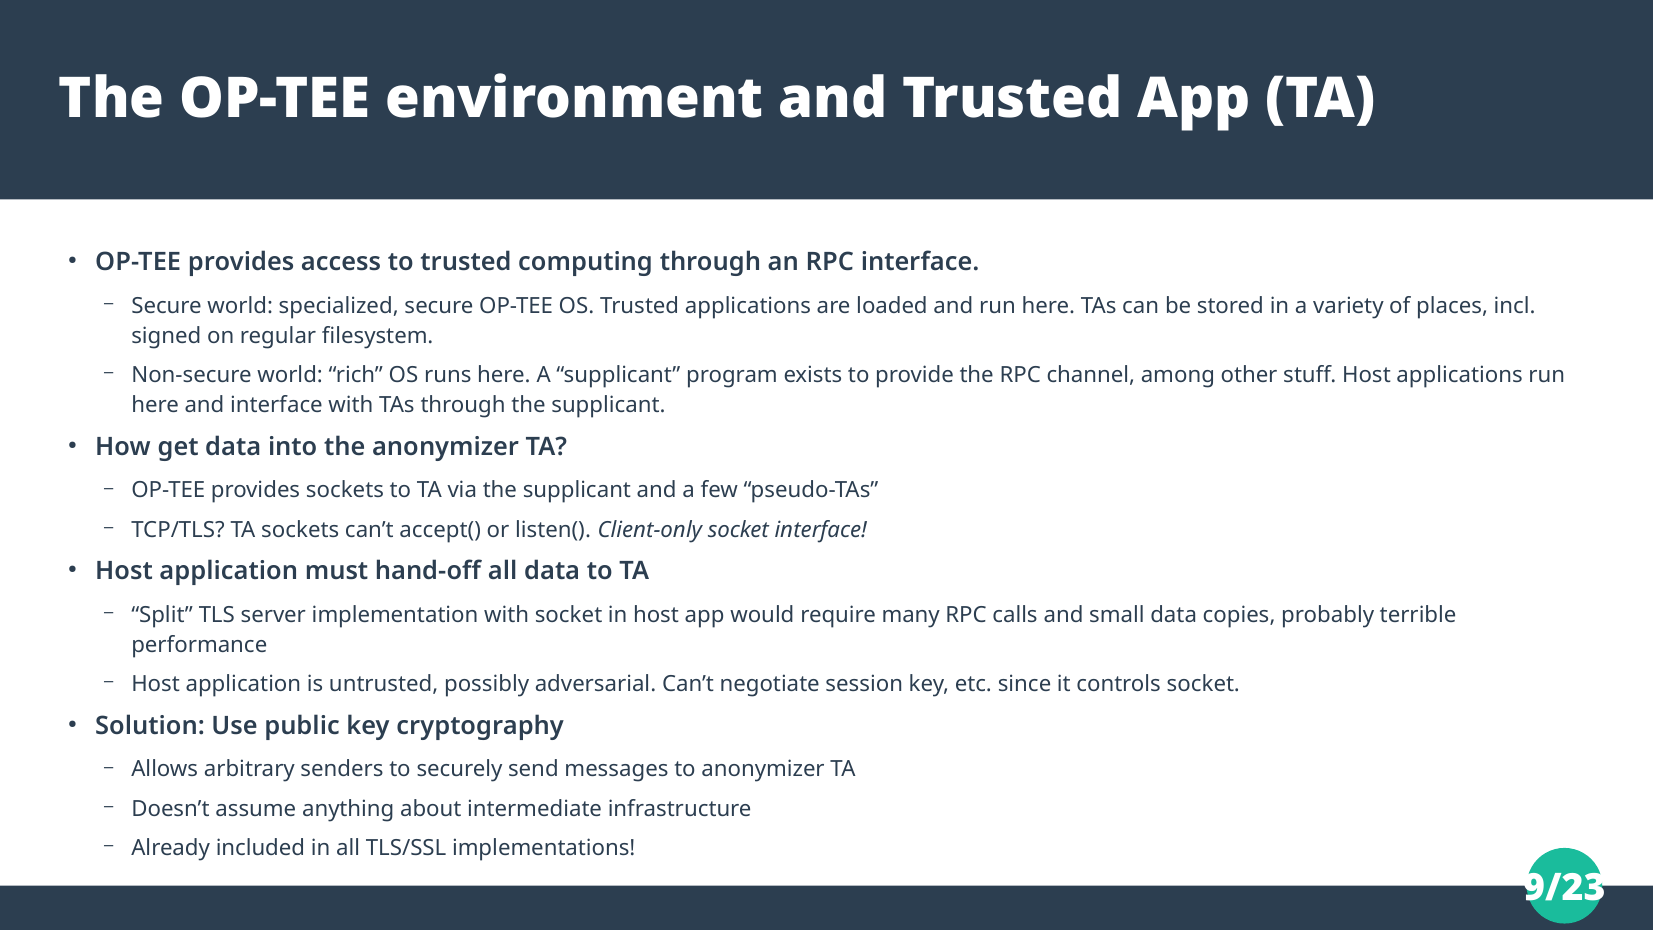

# The OP-TEE environment and Trusted App (TA)
OP-TEE provides access to trusted computing through an RPC interface.
Secure world: specialized, secure OP-TEE OS. Trusted applications are loaded and run here. TAs can be stored in a variety of places, incl. signed on regular filesystem.
Non-secure world: “rich” OS runs here. A “supplicant” program exists to provide the RPC channel, among other stuff. Host applications run here and interface with TAs through the supplicant.
How get data into the anonymizer TA?
OP-TEE provides sockets to TA via the supplicant and a few “pseudo-TAs”
TCP/TLS? TA sockets can’t accept() or listen(). Client-only socket interface!
Host application must hand-off all data to TA
“Split” TLS server implementation with socket in host app would require many RPC calls and small data copies, probably terrible performance
Host application is untrusted, possibly adversarial. Can’t negotiate session key, etc. since it controls socket.
Solution: Use public key cryptography
Allows arbitrary senders to securely send messages to anonymizer TA
Doesn’t assume anything about intermediate infrastructure
Already included in all TLS/SSL implementations!